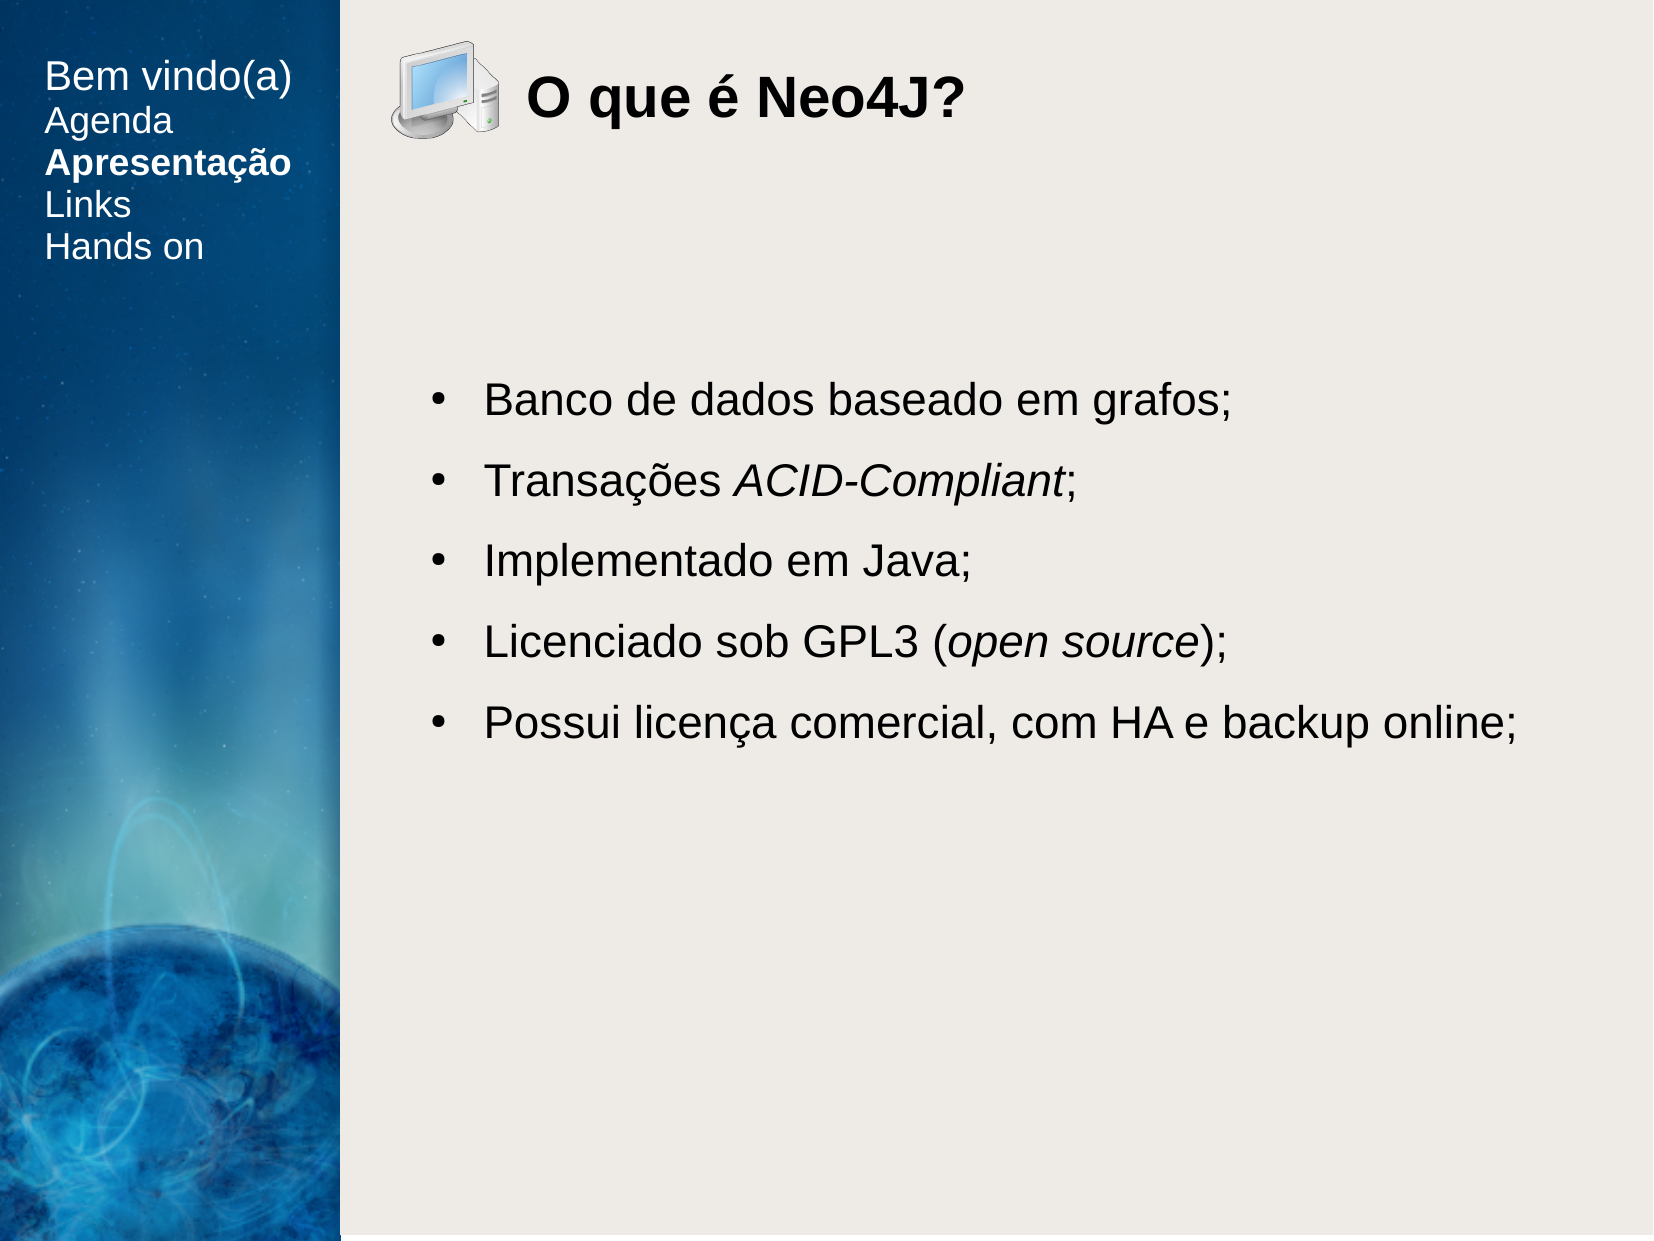

Bem vindo(a)
Agenda
Apresentação
Links
Hands on
# Agenda
O que é Neo4J?
Banco de dados baseado em grafos;
Transações ACID-Compliant;
Implementado em Java;
Licenciado sob GPL3 (open source);
Possui licença comercial, com HA e backup online;